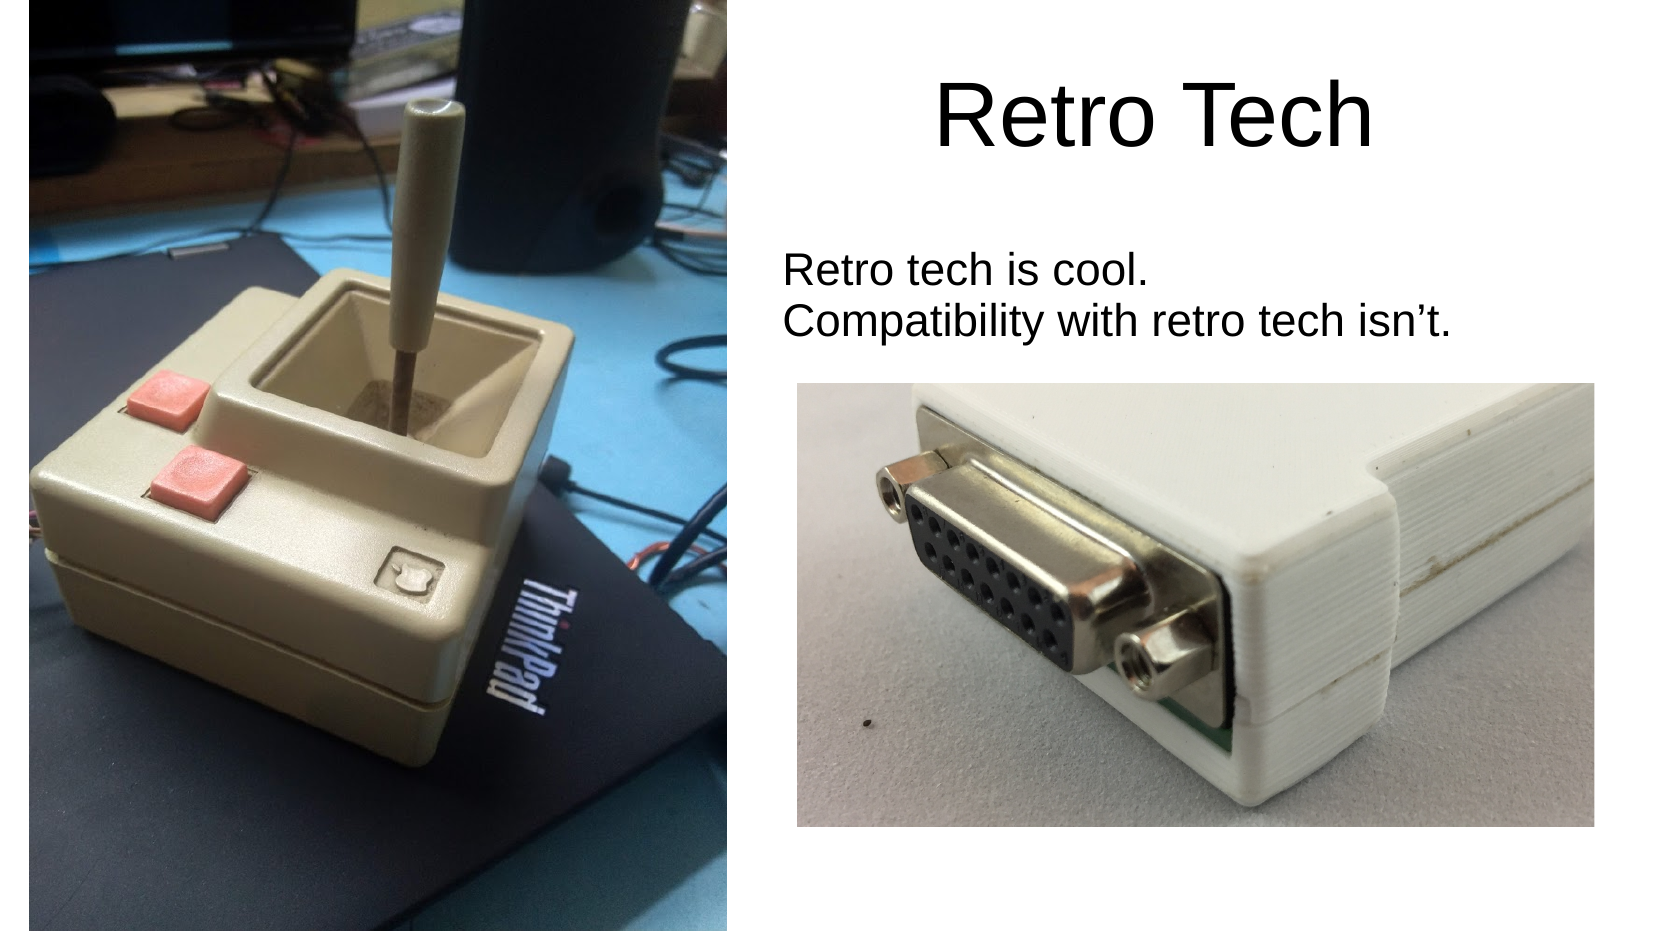

# Retro Tech
Retro tech is cool.
Compatibility with retro tech isn’t.